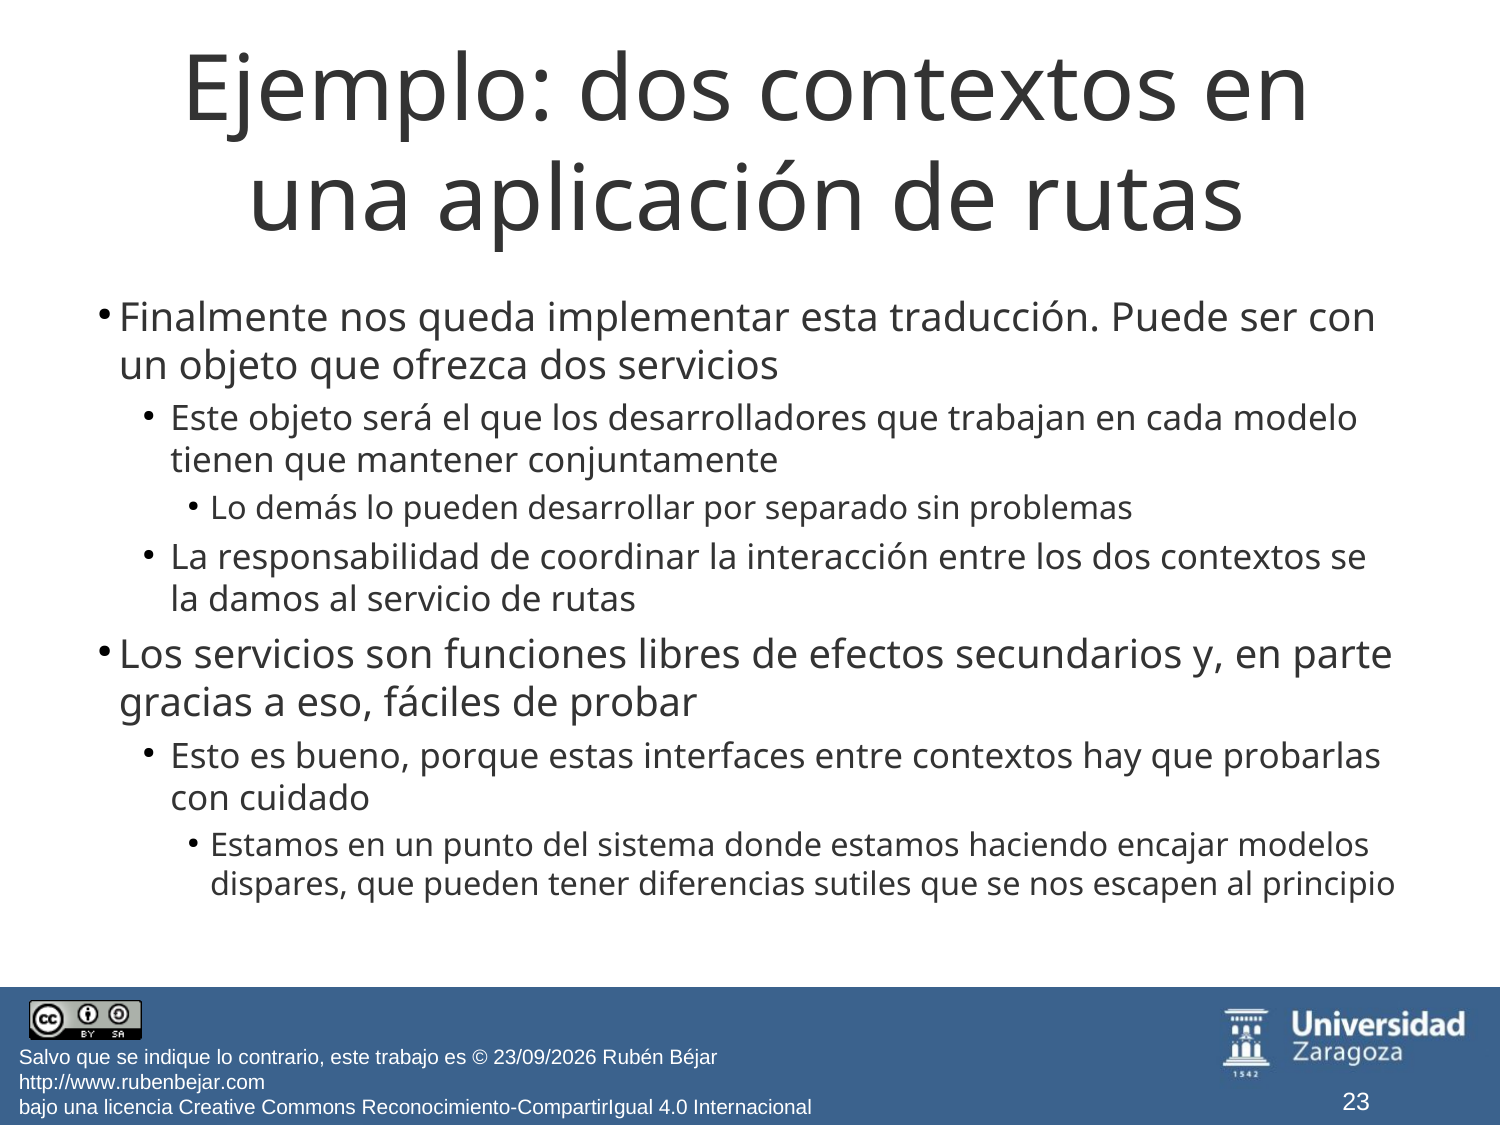

# Ejemplo: dos contextos en una aplicación de rutas
Finalmente nos queda implementar esta traducción. Puede ser con un objeto que ofrezca dos servicios
Este objeto será el que los desarrolladores que trabajan en cada modelo tienen que mantener conjuntamente
Lo demás lo pueden desarrollar por separado sin problemas
La responsabilidad de coordinar la interacción entre los dos contextos se la damos al servicio de rutas
Los servicios son funciones libres de efectos secundarios y, en parte gracias a eso, fáciles de probar
Esto es bueno, porque estas interfaces entre contextos hay que probarlas con cuidado
Estamos en un punto del sistema donde estamos haciendo encajar modelos dispares, que pueden tener diferencias sutiles que se nos escapen al principio